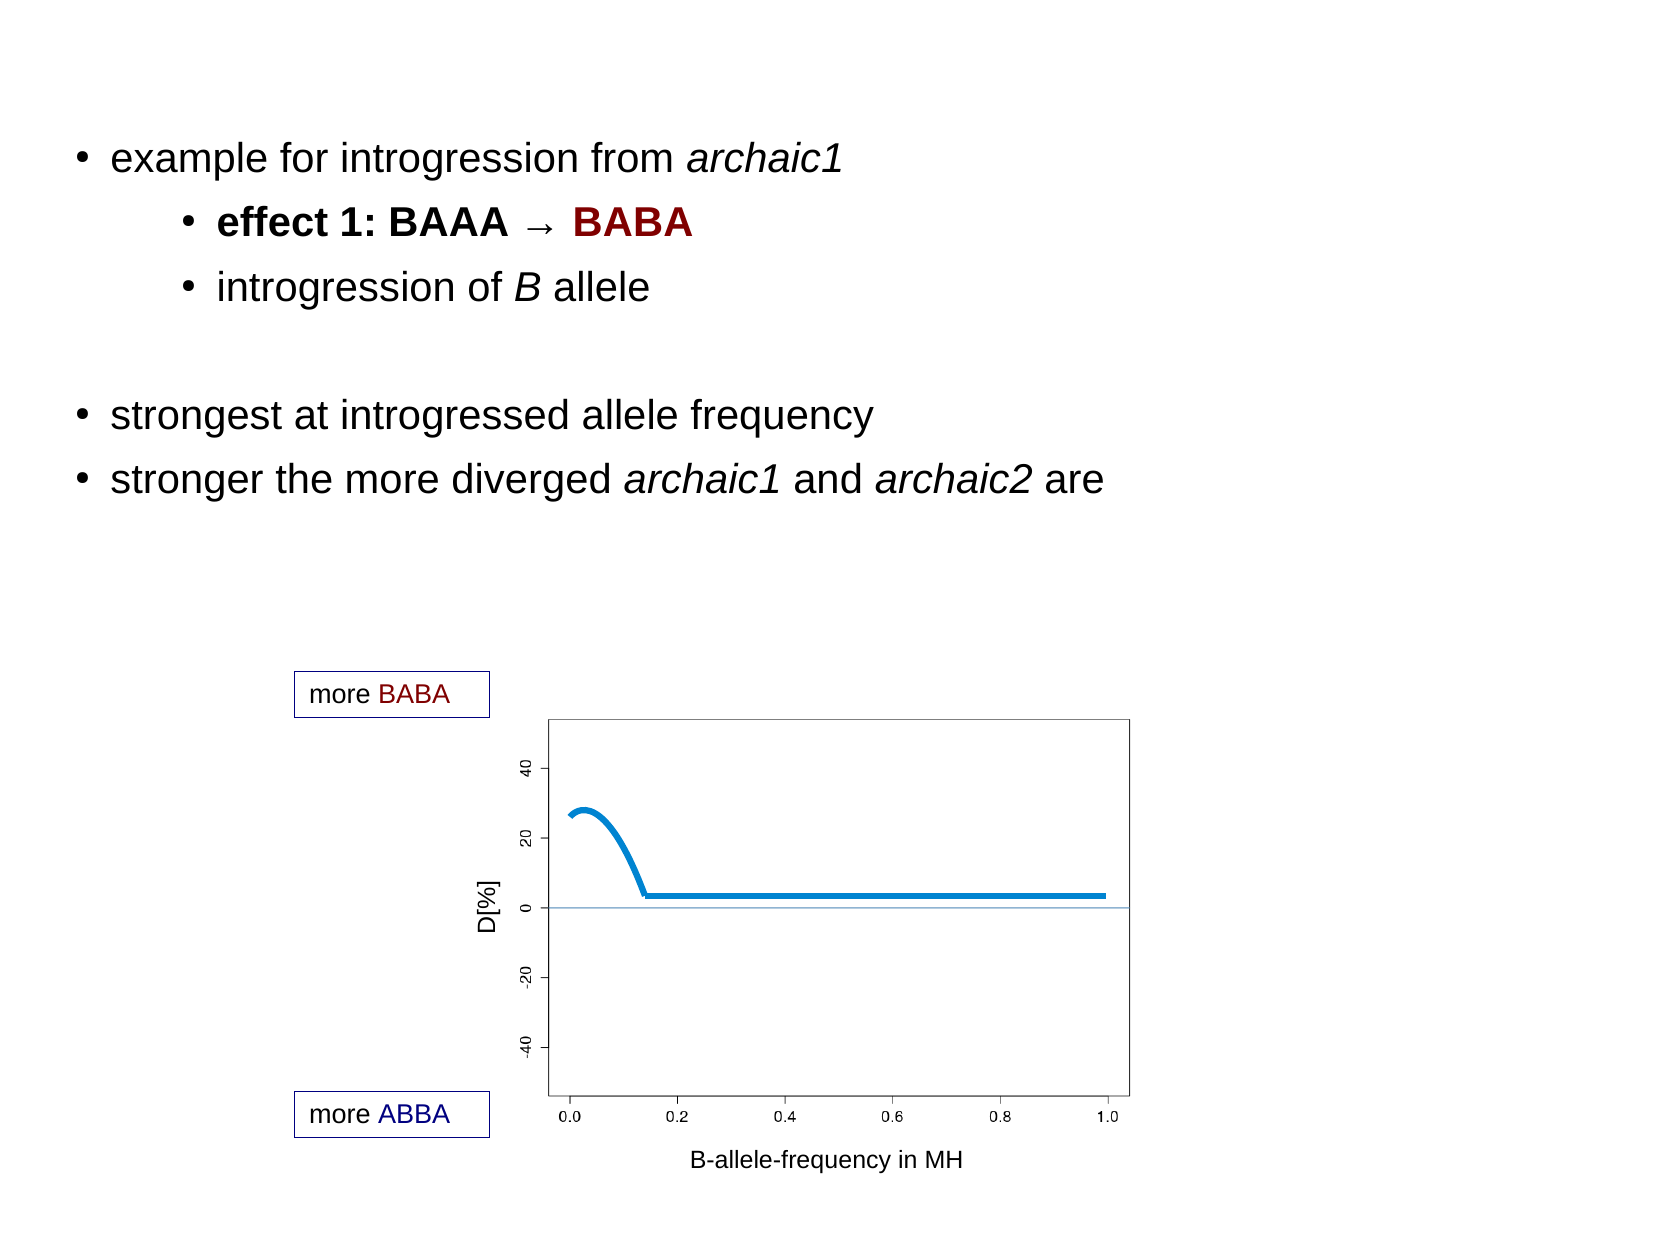

# example for introgression from archaic1
effect 1: BAAA → BABA
introgression of B allele
strongest at introgressed allele frequency
stronger the more diverged archaic1 and archaic2 are
more BABA
more ABBA
B-allele-frequency in MH
D[%]